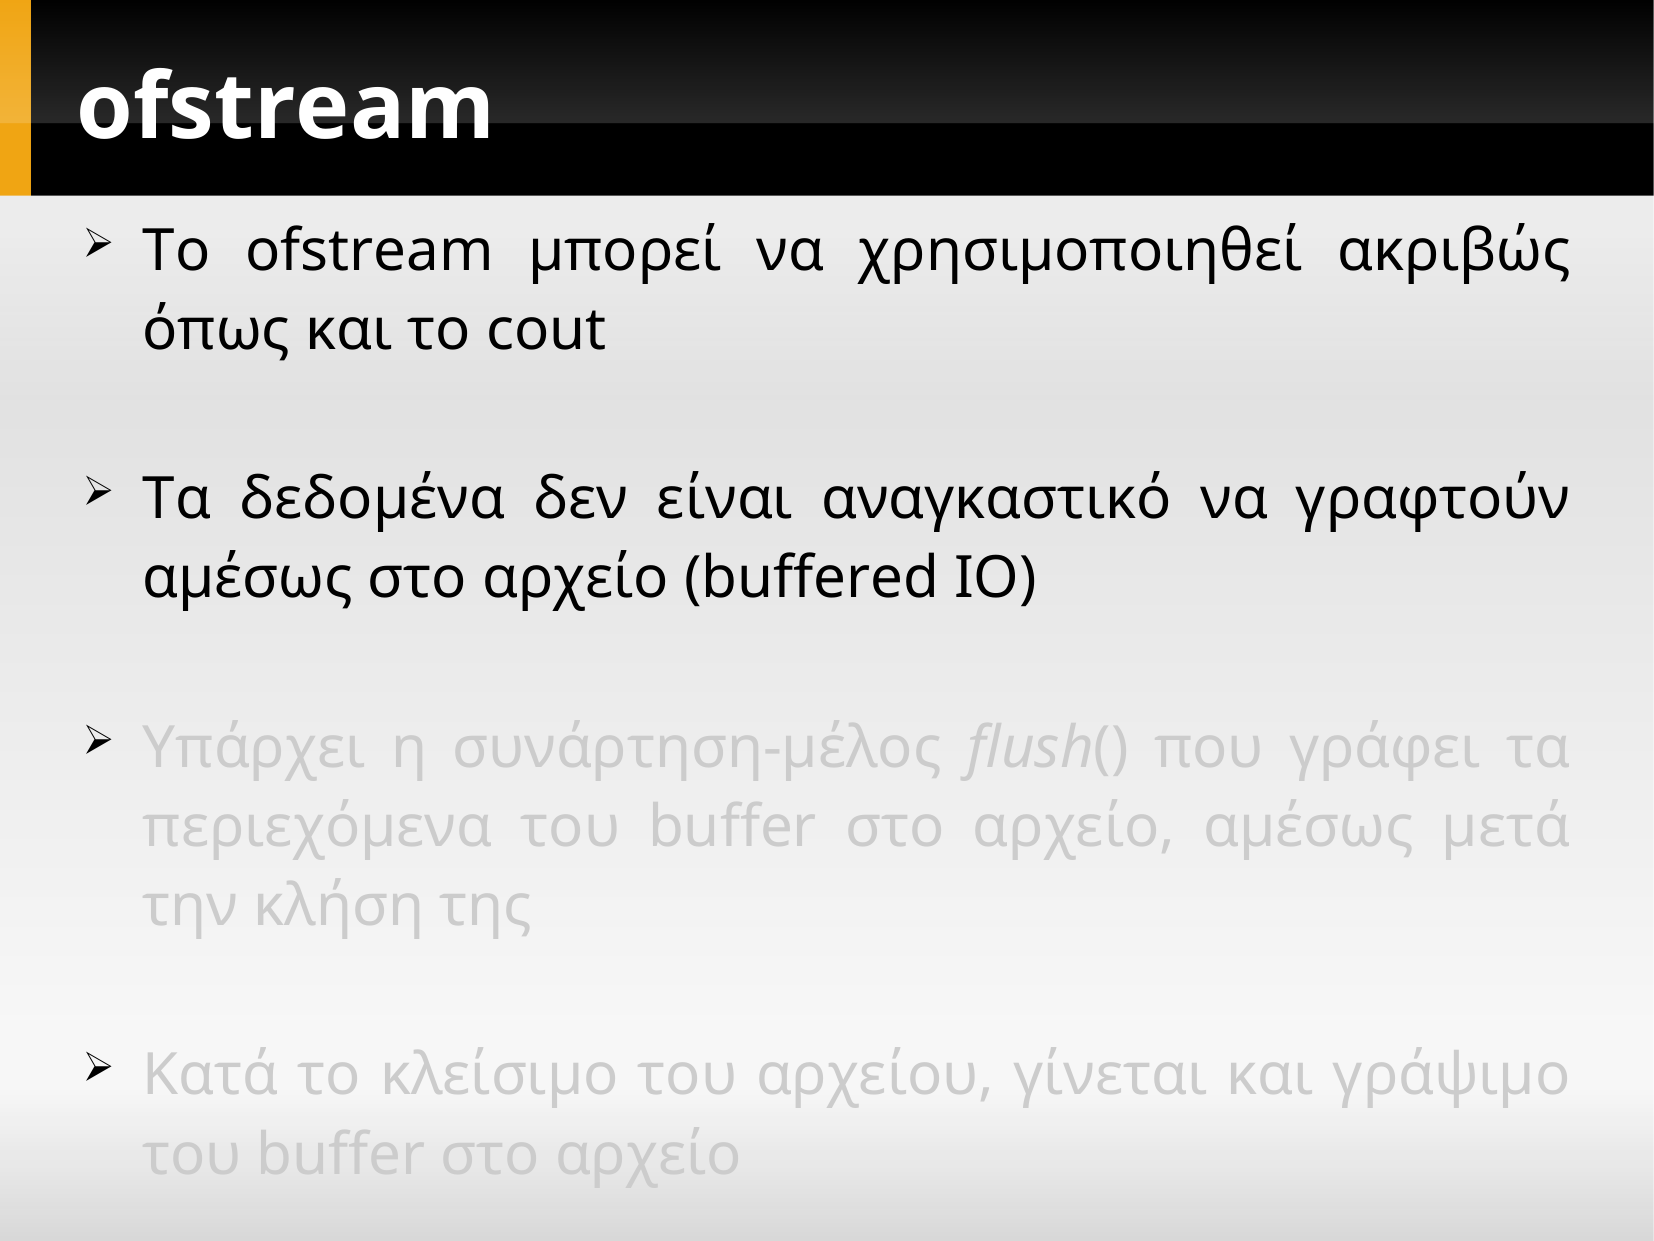

# ofstream
Το ofstream μπορεί να χρησιμοποιηθεί ακριβώς όπως και το cout
Τα δεδομένα δεν είναι αναγκαστικό να γραφτούν αμέσως στο αρχείο (buffered IO)
Υπάρχει η συνάρτηση-μέλος flush() που γράφει τα περιεχόμενα του buffer στο αρχείο, αμέσως μετά την κλήση της
Κατά το κλείσιμο του αρχείου, γίνεται και γράψιμο του buffer στο αρχείο